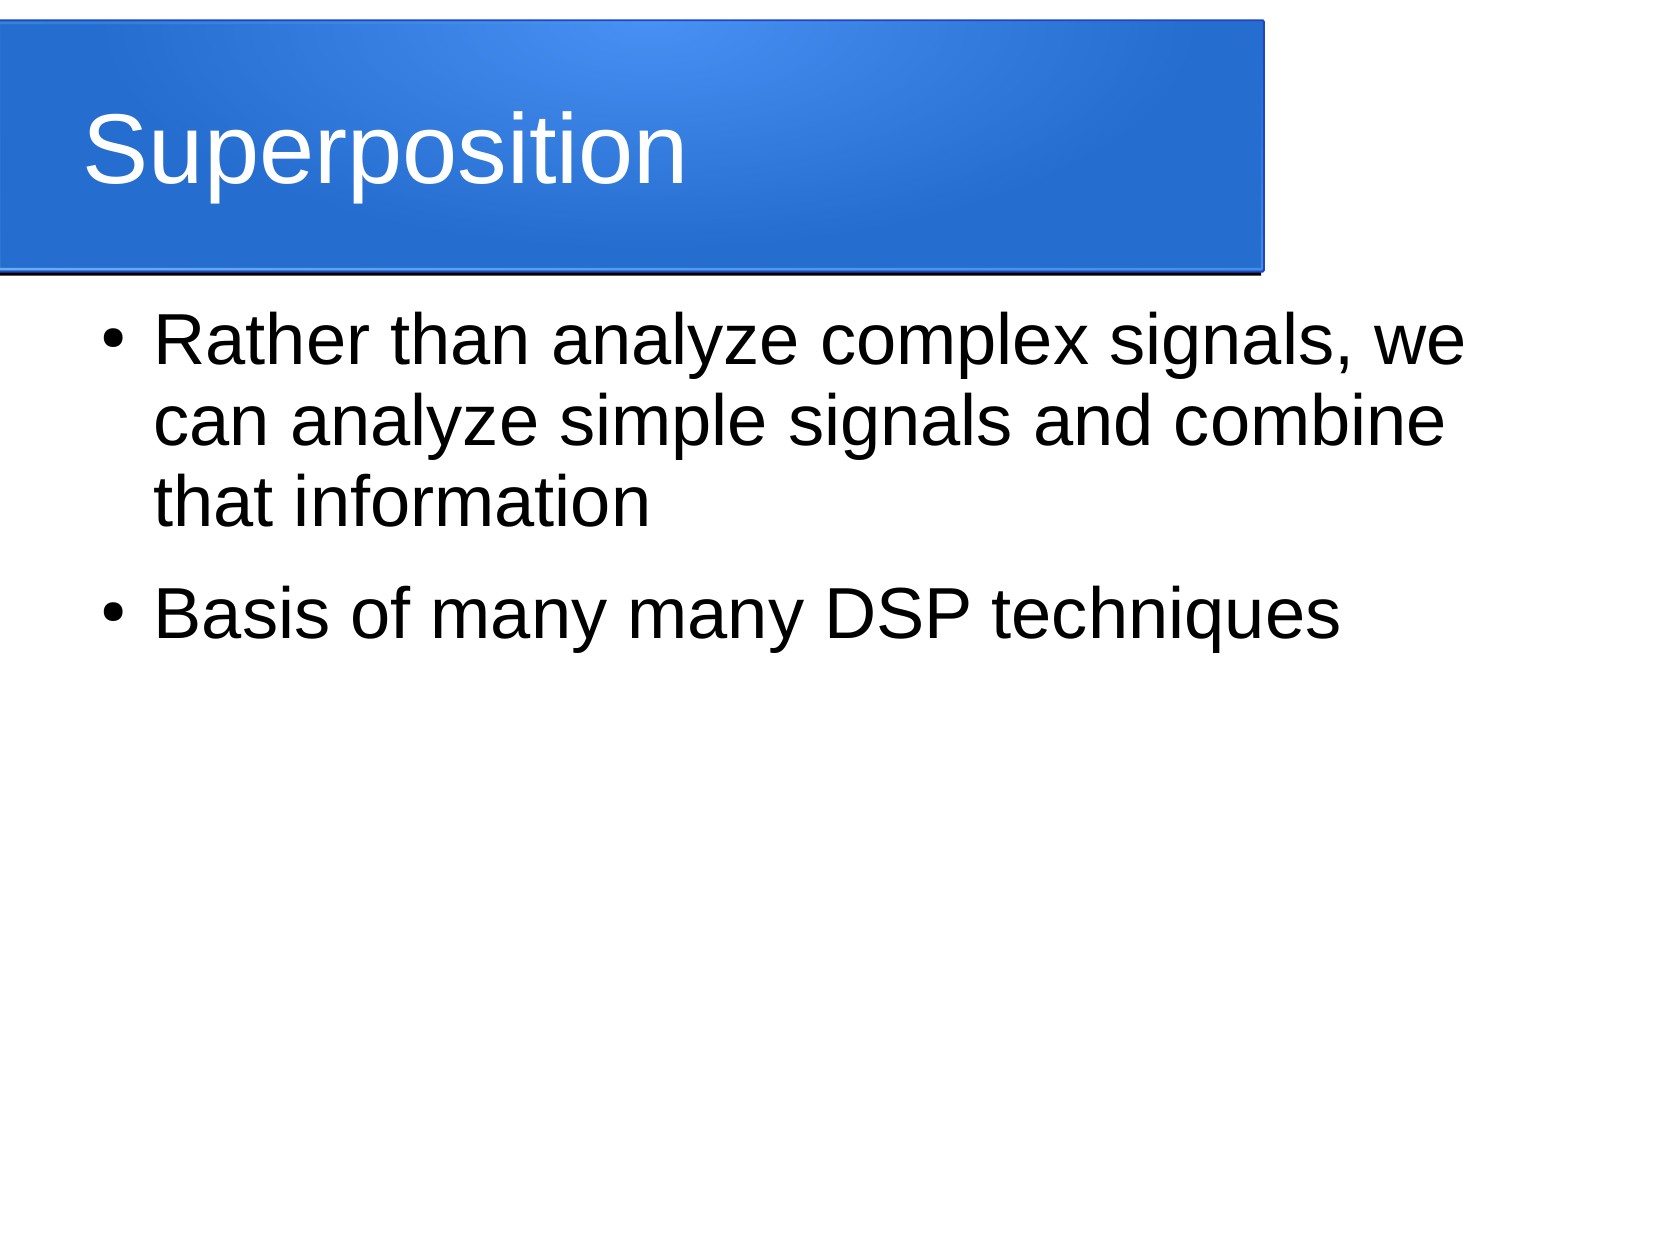

# Superposition
Rather than analyze complex signals, we can analyze simple signals and combine that information
Basis of many many DSP techniques